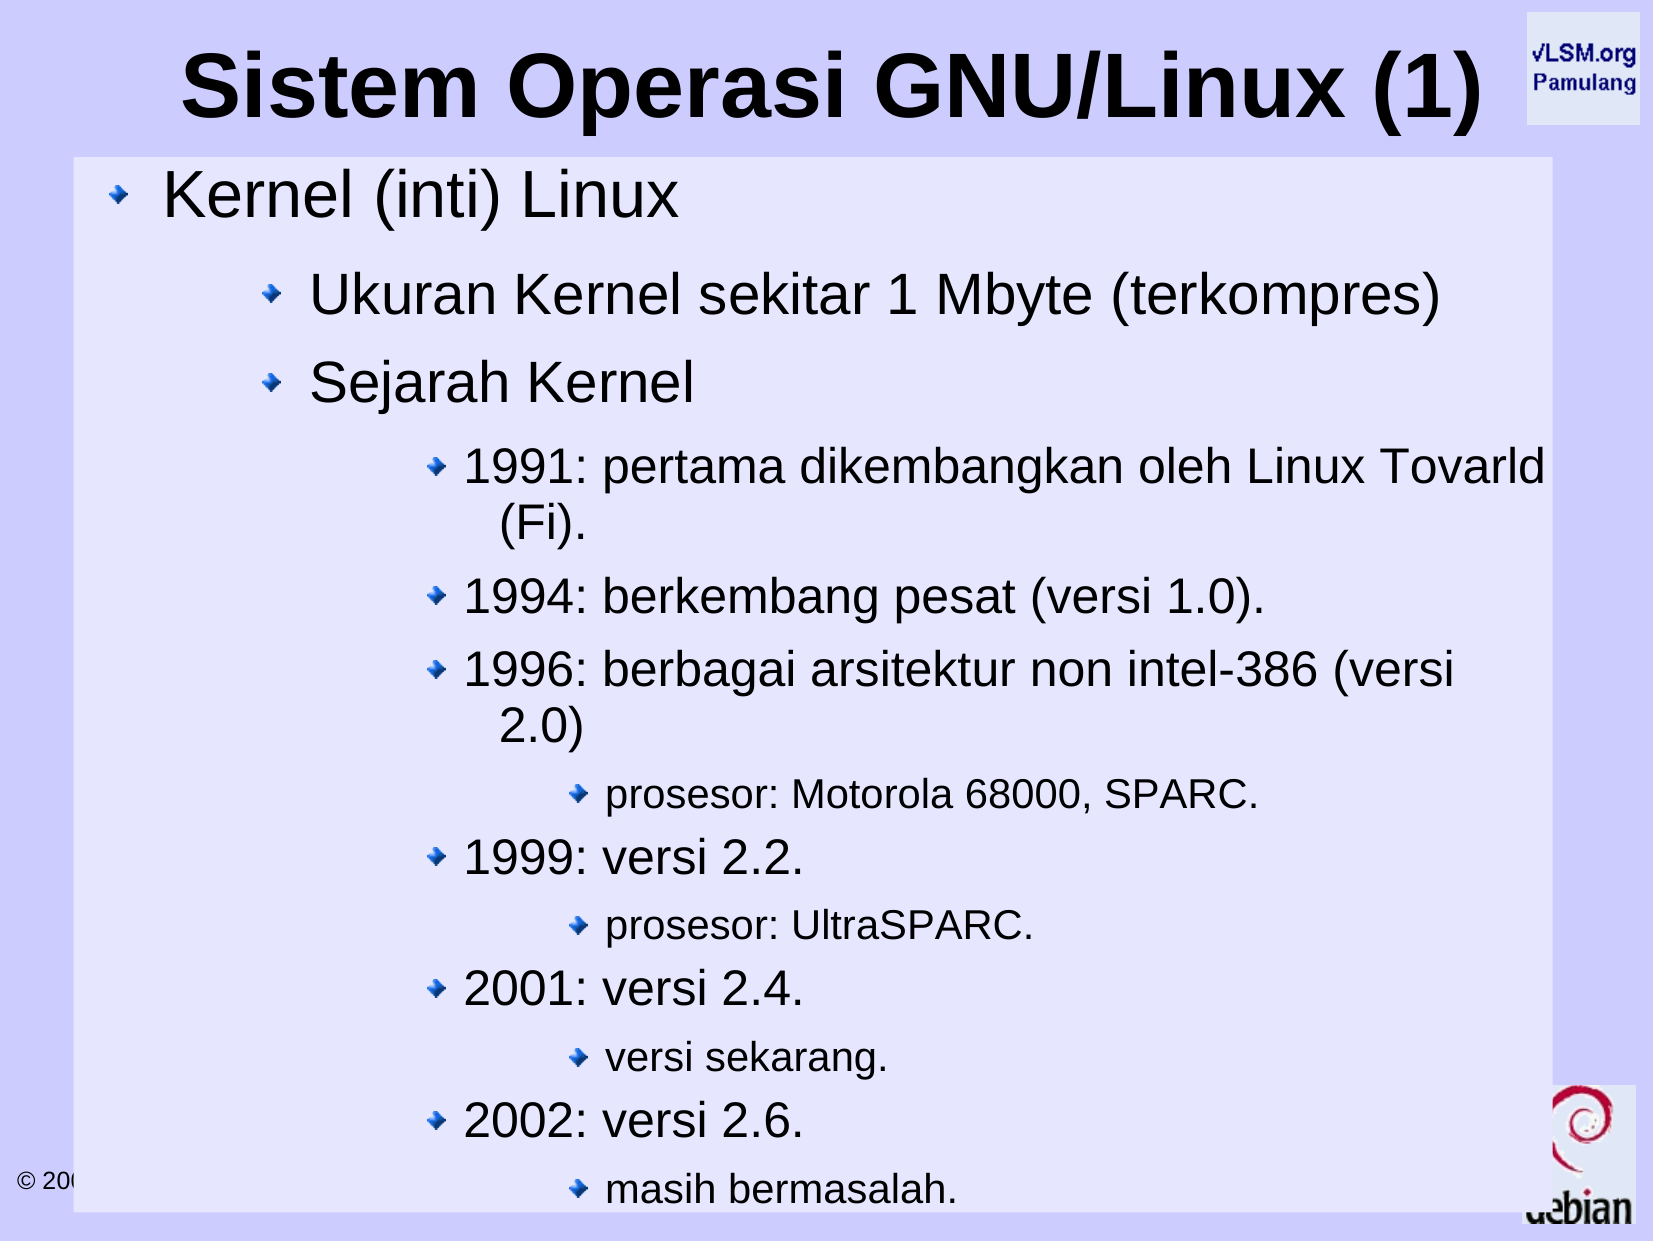

# Sistem Operasi GNU/Linux (1)
Kernel (inti) Linux
Ukuran Kernel sekitar 1 Mbyte (terkompres)
Sejarah Kernel
1991: pertama dikembangkan oleh Linux Tovarld (Fi).
1994: berkembang pesat (versi 1.0).
1996: berbagai arsitektur non intel-386 (versi 2.0)
prosesor: Motorola 68000, SPARC.
1999: versi 2.2.
prosesor: UltraSPARC.
2001: versi 2.4.
versi sekarang.
2002: versi 2.6.
masih bermasalah.